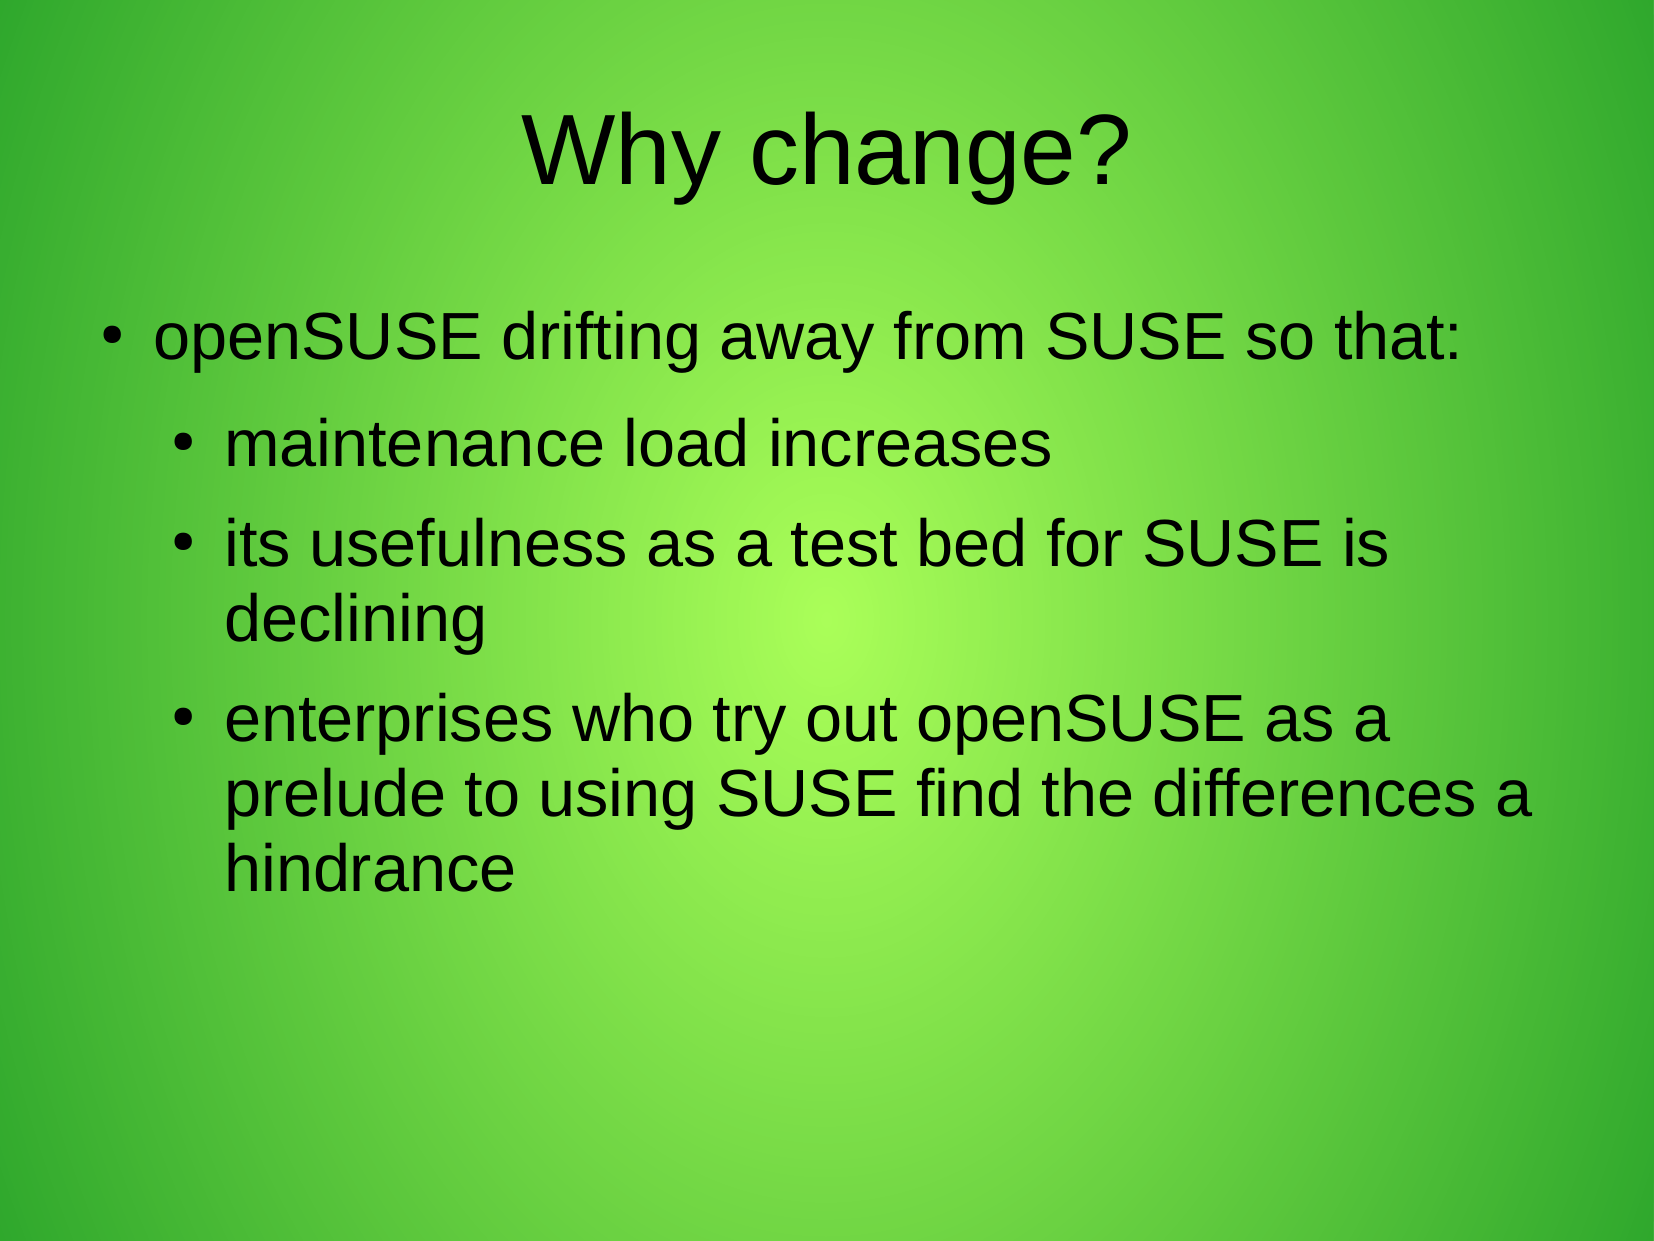

# Why change?
openSUSE drifting away from SUSE so that:
maintenance load increases
its usefulness as a test bed for SUSE is declining
enterprises who try out openSUSE as a prelude to using SUSE find the differences a hindrance